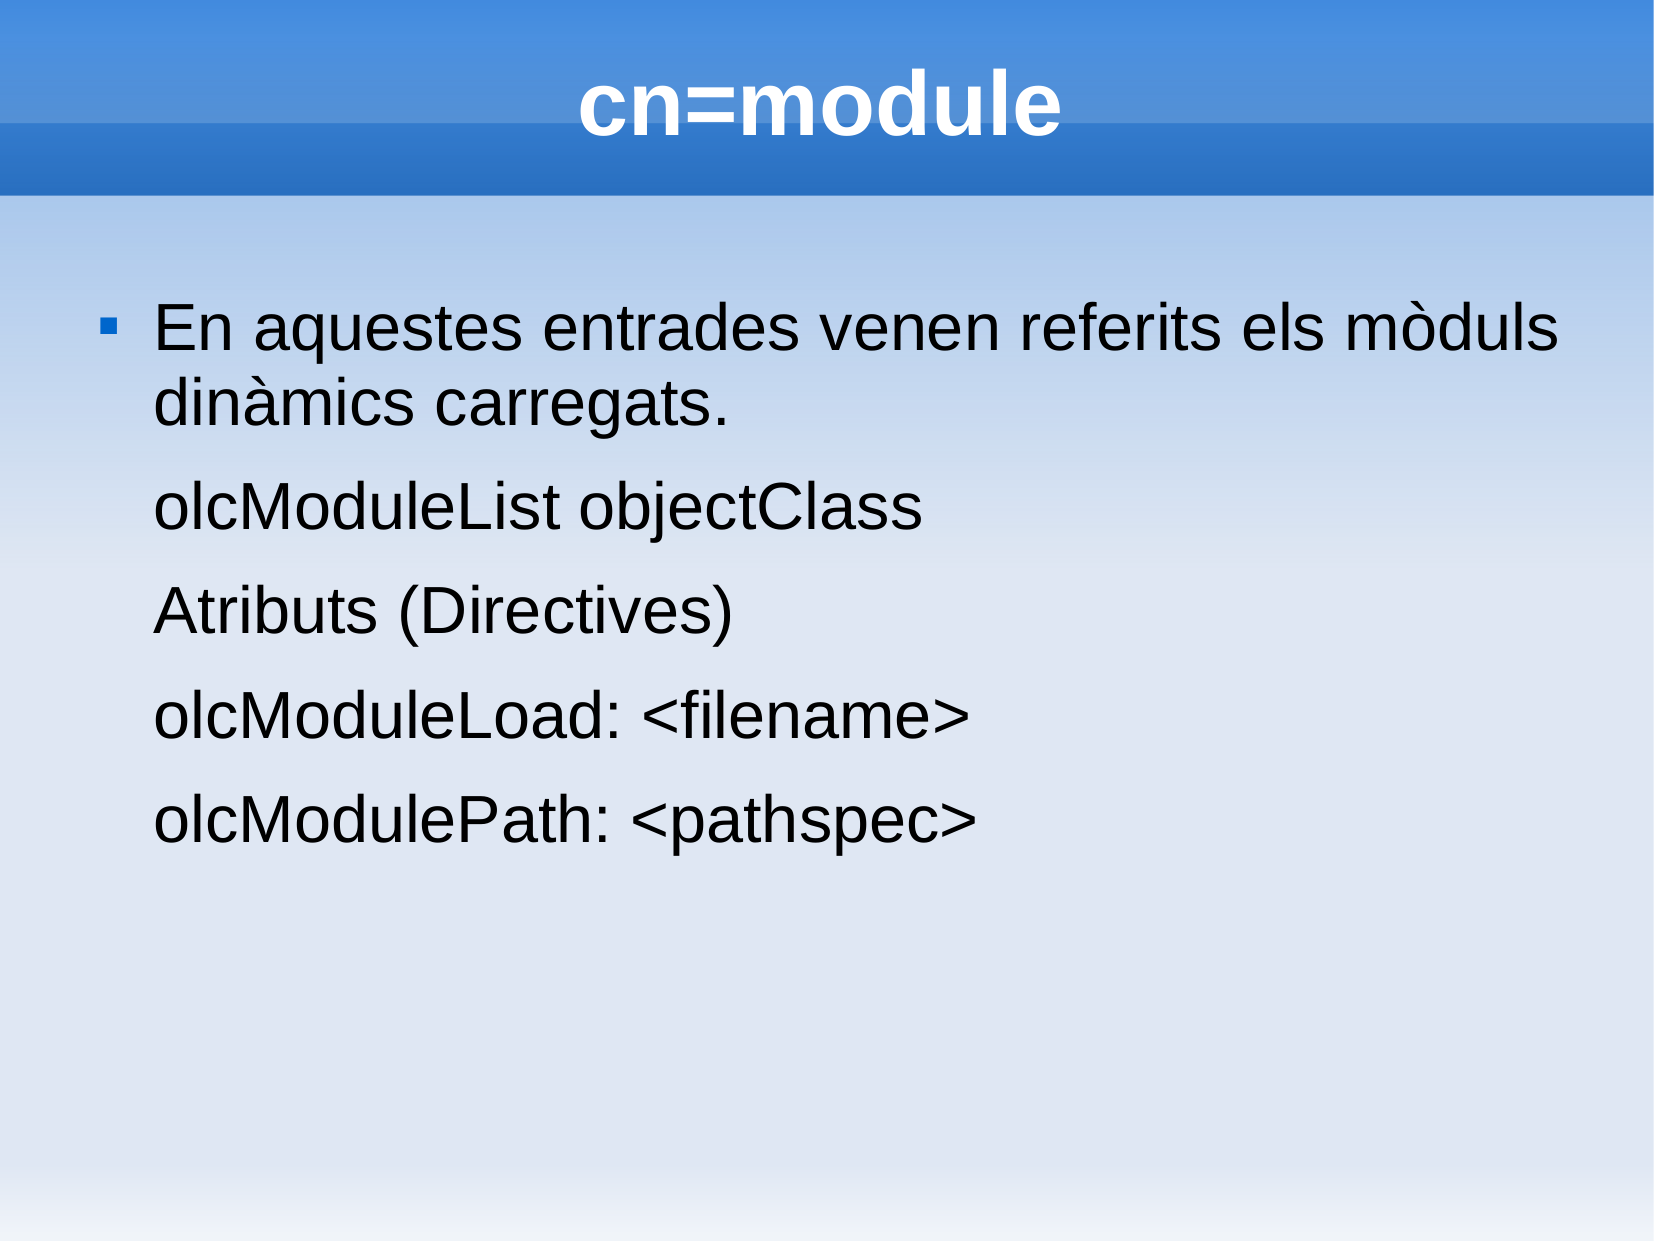

# cn=module
En aquestes entrades venen referits els mòduls dinàmics carregats.
olcModuleList objectClass
Atributs (Directives)
olcModuleLoad: <filename>
olcModulePath: <pathspec>